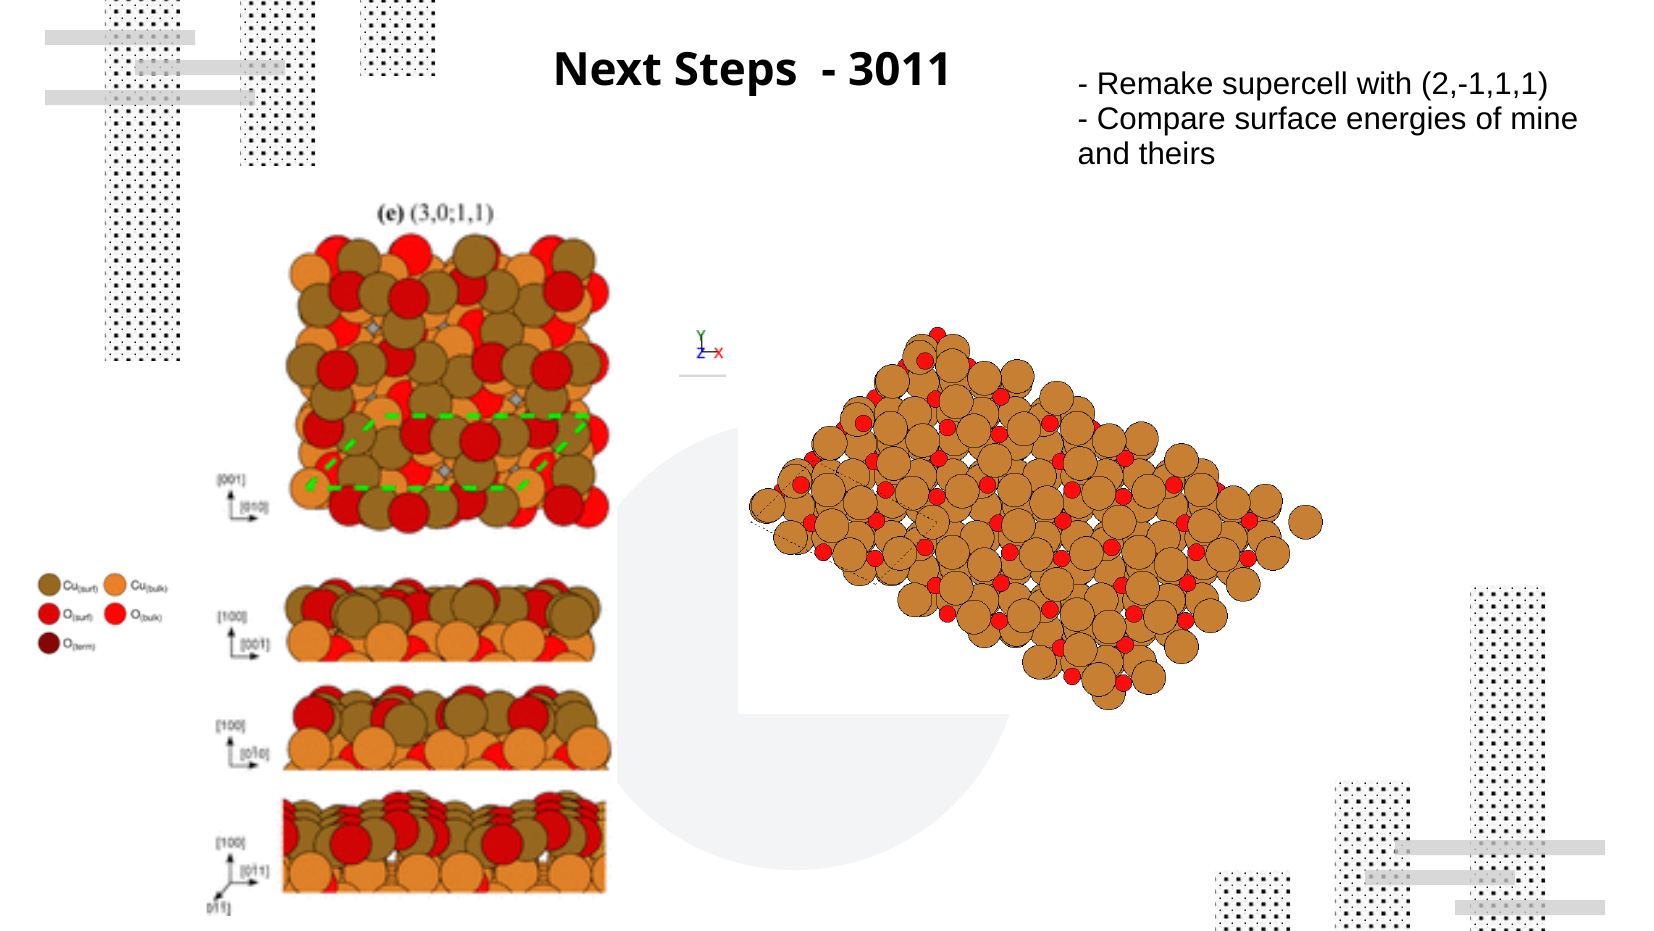

Next Steps - 3011
- Remake supercell with (2,-1,1,1)
- Compare surface energies of mine and theirs